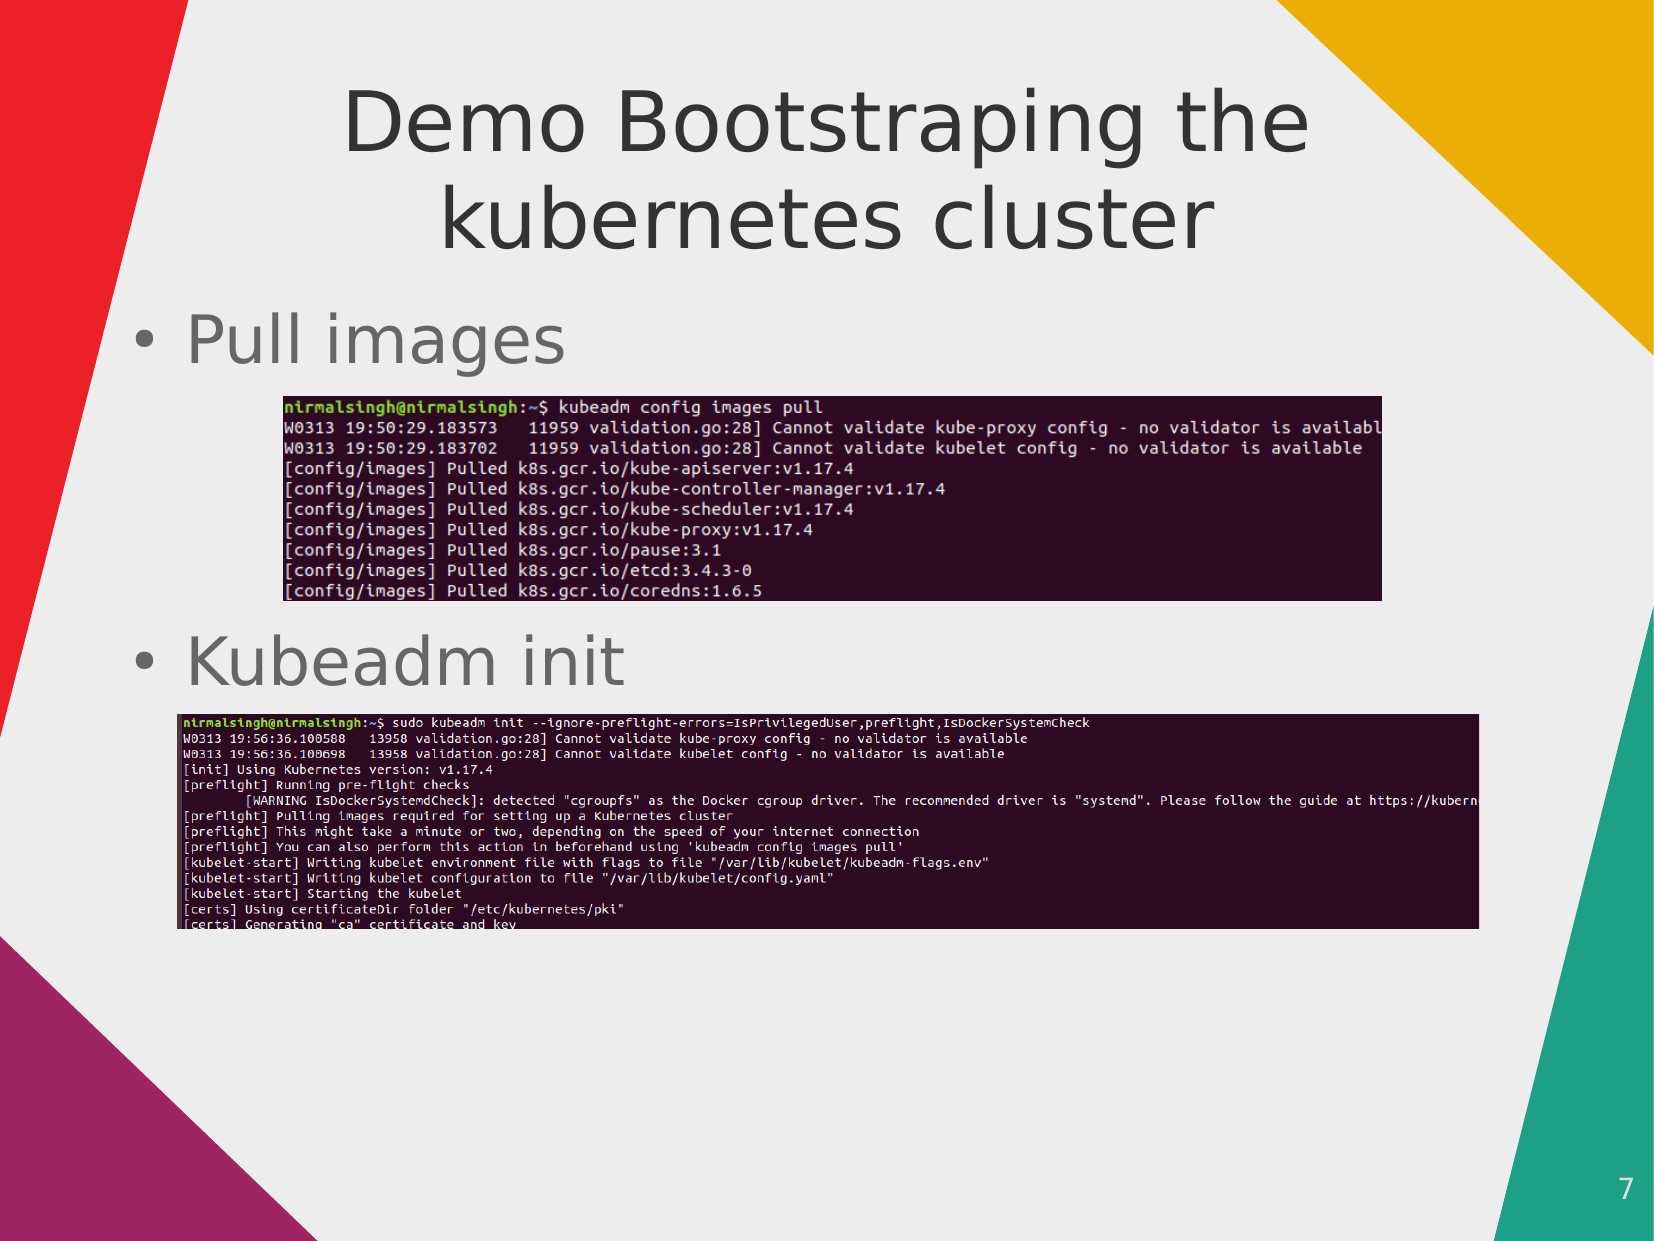

# Demo Bootstraping the kubernetes cluster
Pull images
Kubeadm init
7